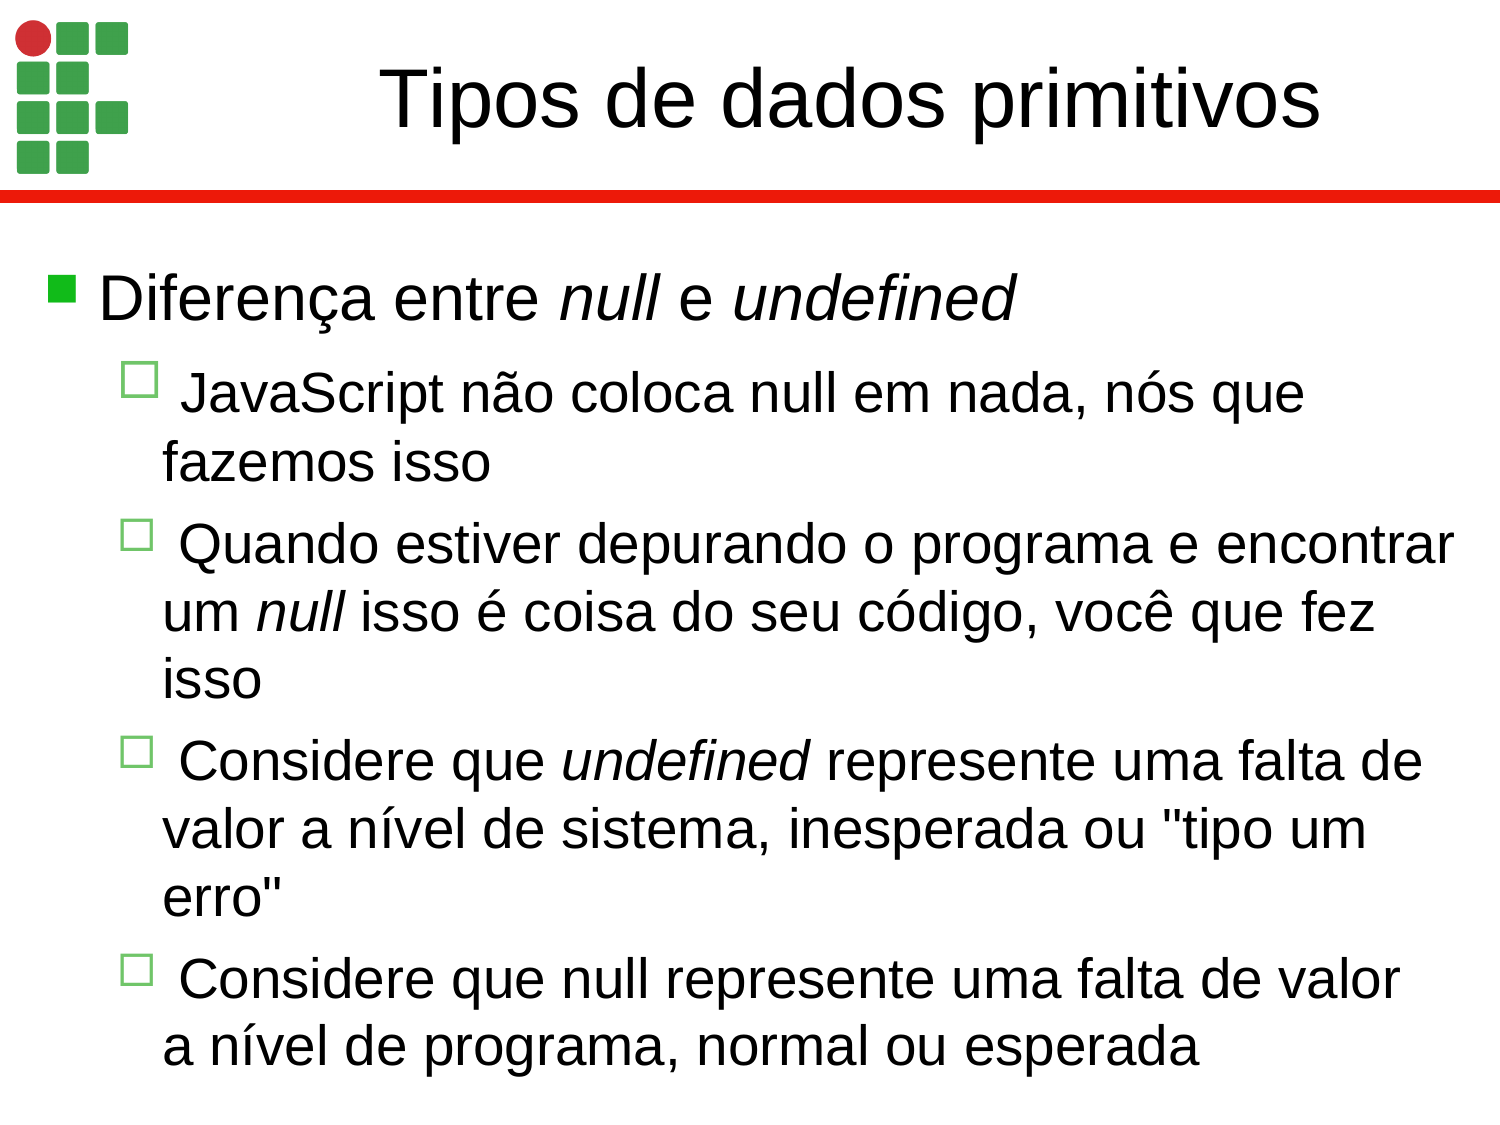

# Tipos de dados primitivos
Diferença entre null e undefined
 JavaScript não coloca null em nada, nós que fazemos isso
 Quando estiver depurando o programa e encontrar um null isso é coisa do seu código, você que fez isso
 Considere que undefined represente uma falta de valor a nível de sistema, inesperada ou "tipo um erro"
 Considere que null represente uma falta de valor a nível de programa, normal ou esperada